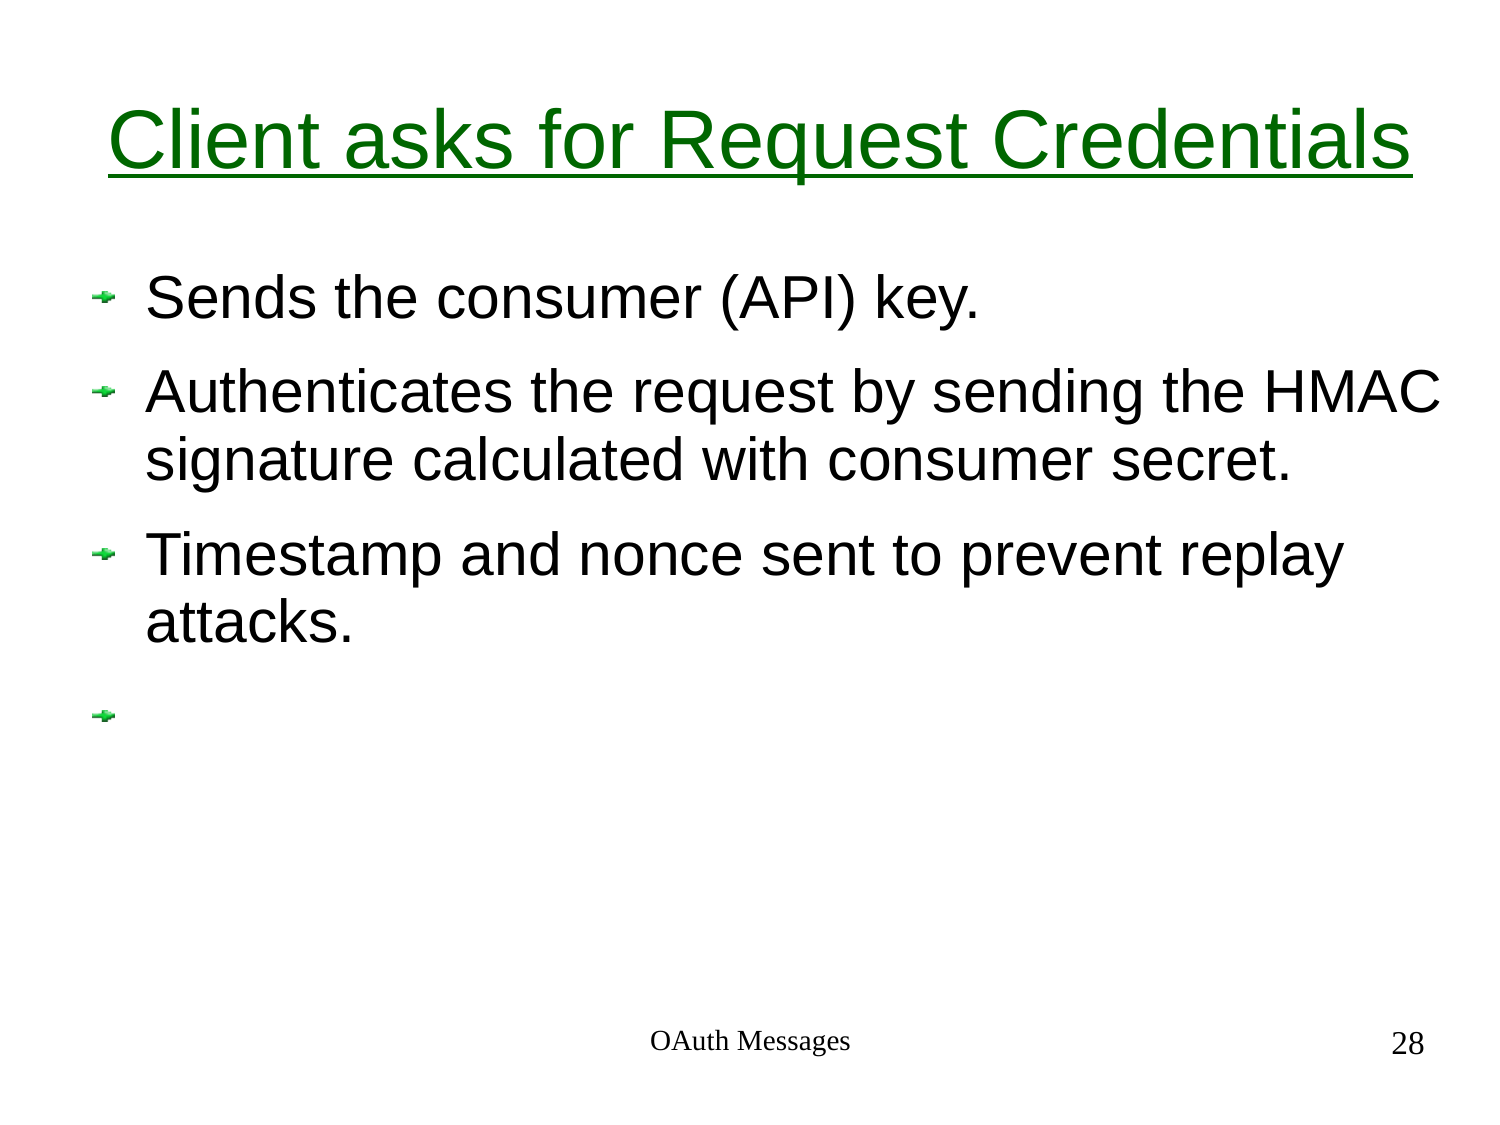

# Client asks for Request Credentials
Sends the consumer (API) key.
Authenticates the request by sending the HMAC signature calculated with consumer secret.
Timestamp and nonce sent to prevent replay attacks.
OAuth Messages
28